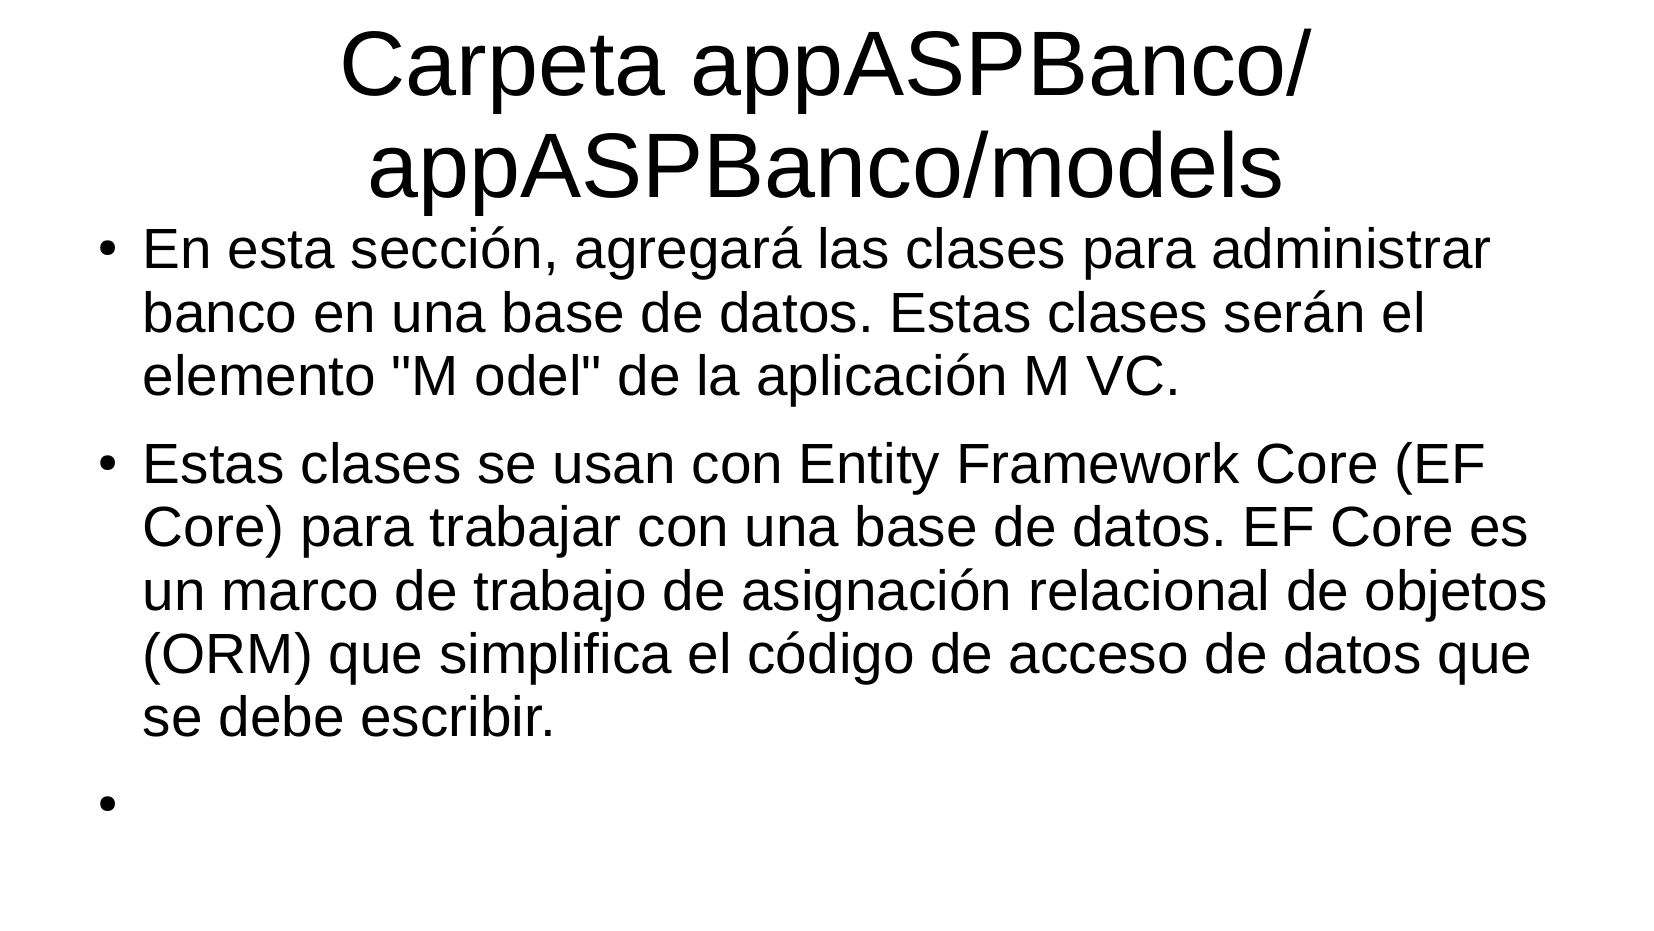

# Carpeta appASPBanco/ appASPBanco/models
En esta sección, agregará las clases para administrar banco en una base de datos. Estas clases serán el elemento "M odel" de la aplicación M VC.
Estas clases se usan con Entity Framework Core (EF Core) para trabajar con una base de datos. EF Core es un marco de trabajo de asignación relacional de objetos (ORM) que simplifica el código de acceso de datos que se debe escribir.